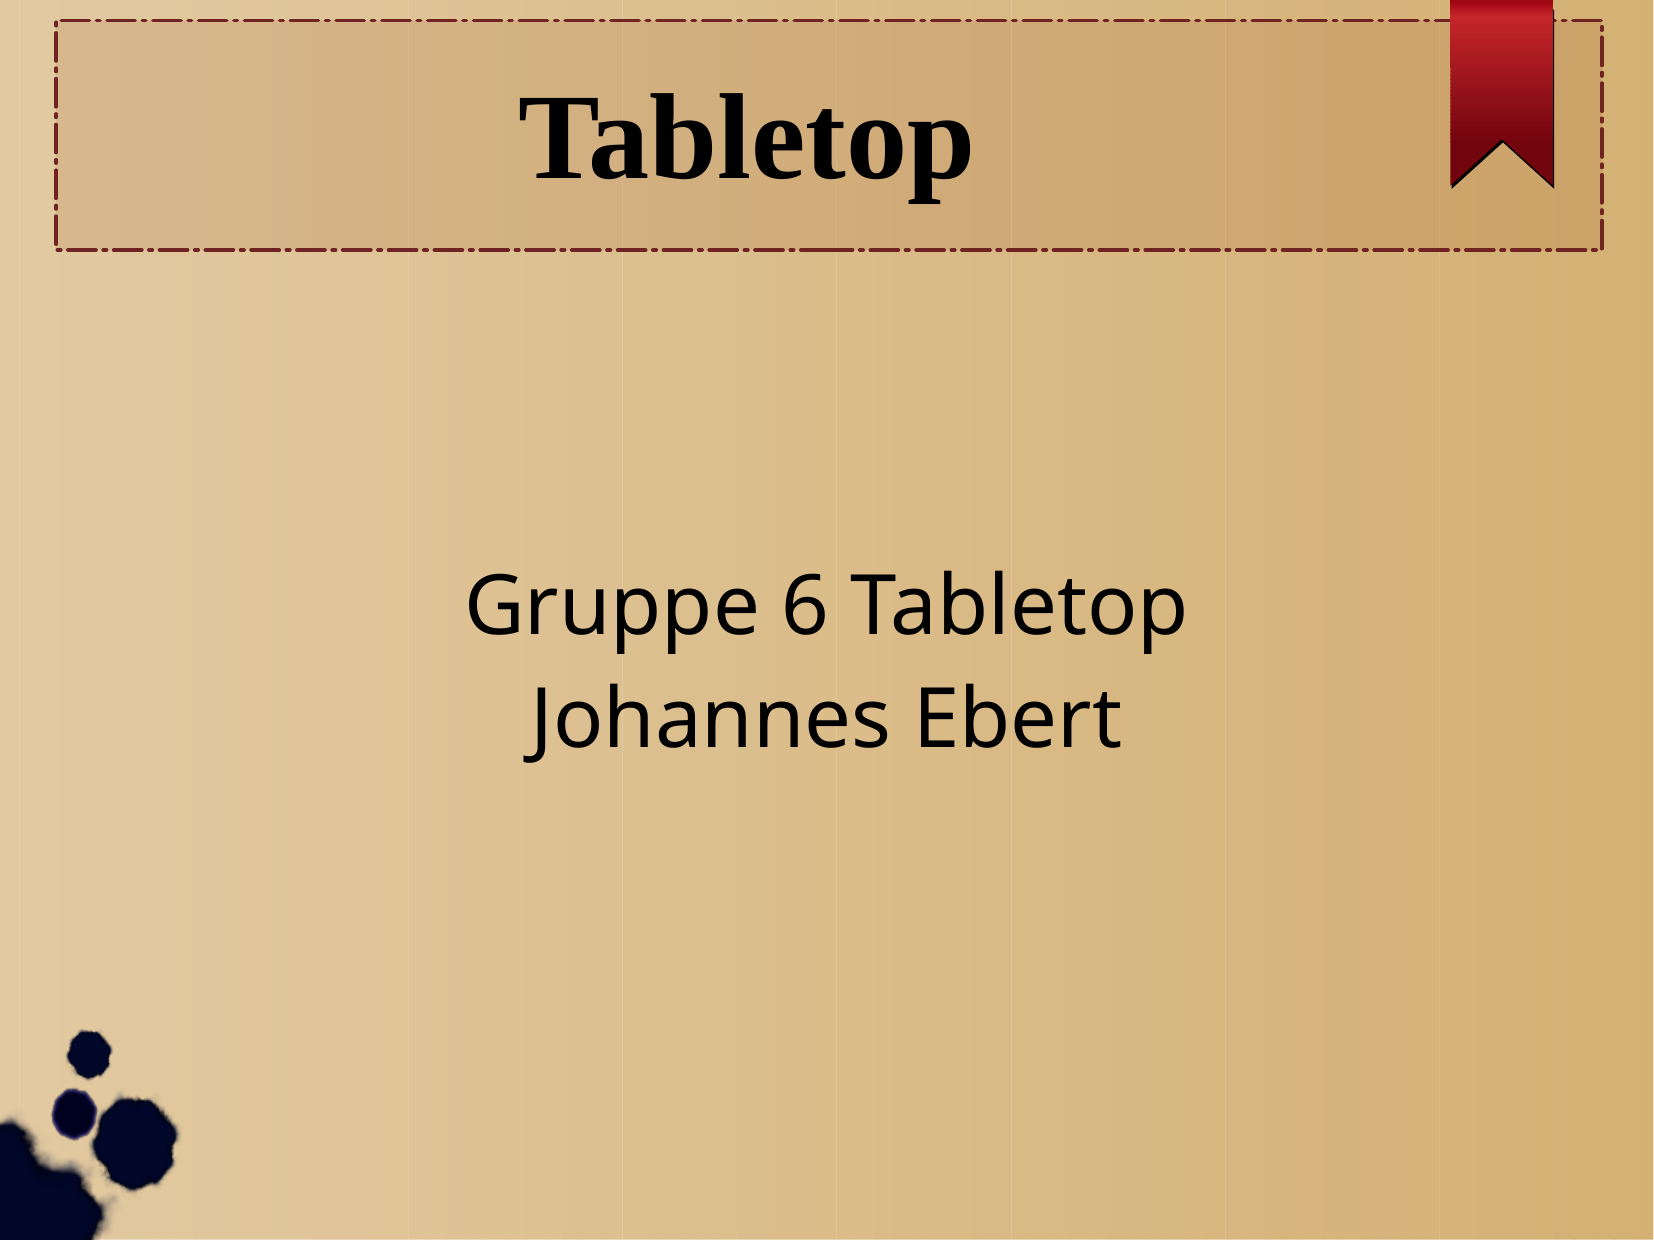

# Tabletop
Gruppe 6 Tabletop
Johannes Ebert